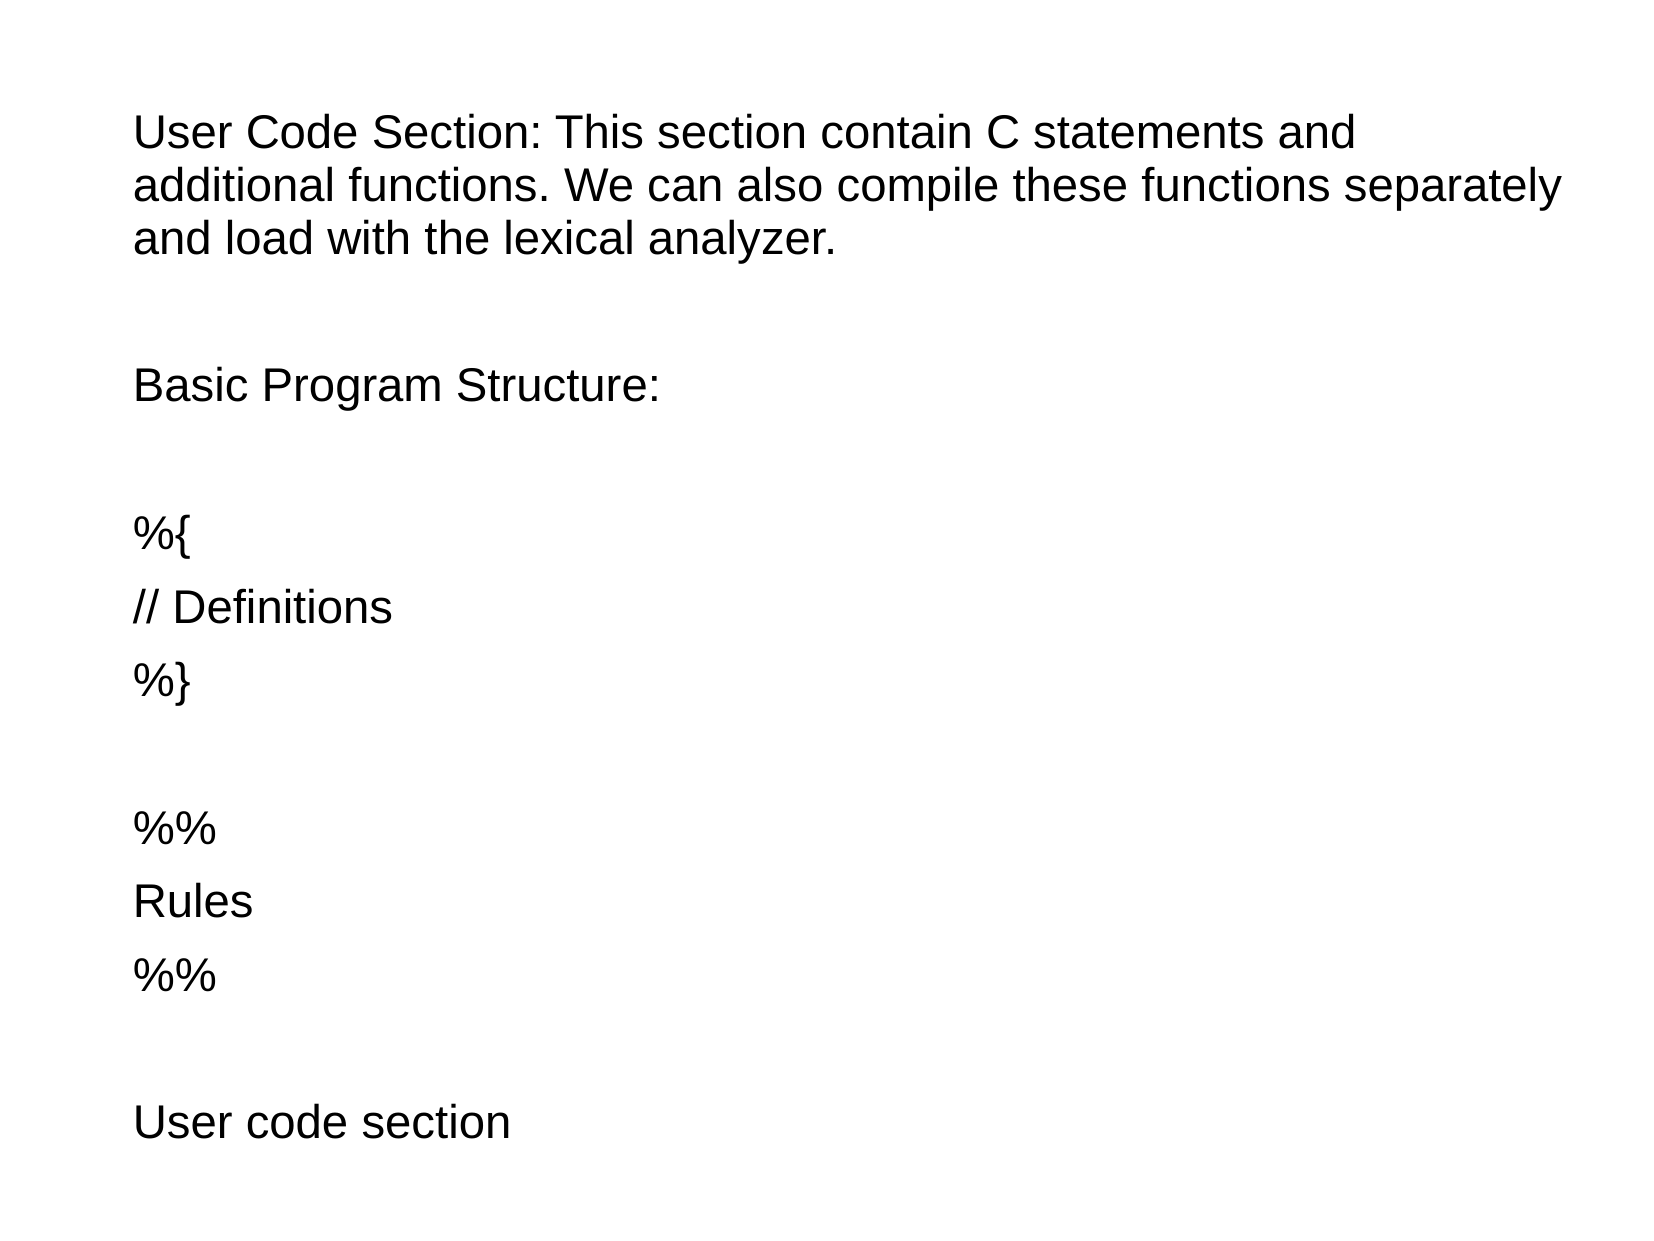

# User Code Section: This section contain C statements and additional functions. We can also compile these functions separately and load with the lexical analyzer.
Basic Program Structure:
%{
// Definitions
%}
%%
Rules
%%
User code section